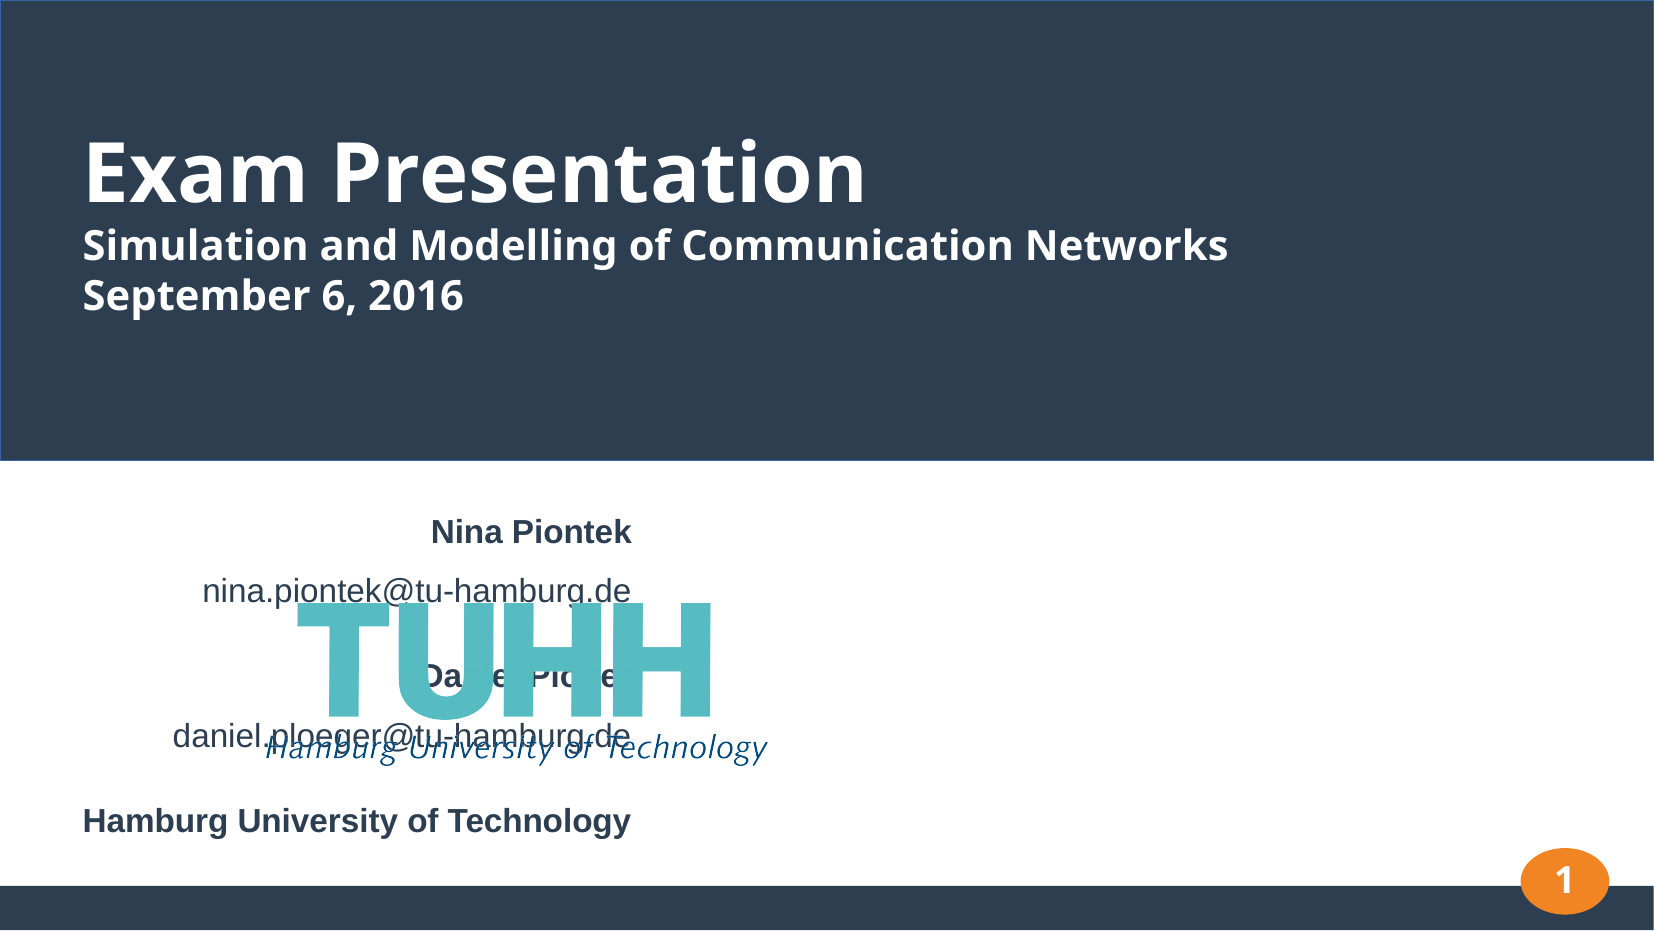

# Exam Presentation Simulation and Modelling of Communication Networks September 6, 2016
Nina Piontek
nina.piontek@tu-hamburg.de
Daniel Plöger
daniel.ploeger@tu-hamburg.de
Hamburg University of Technology